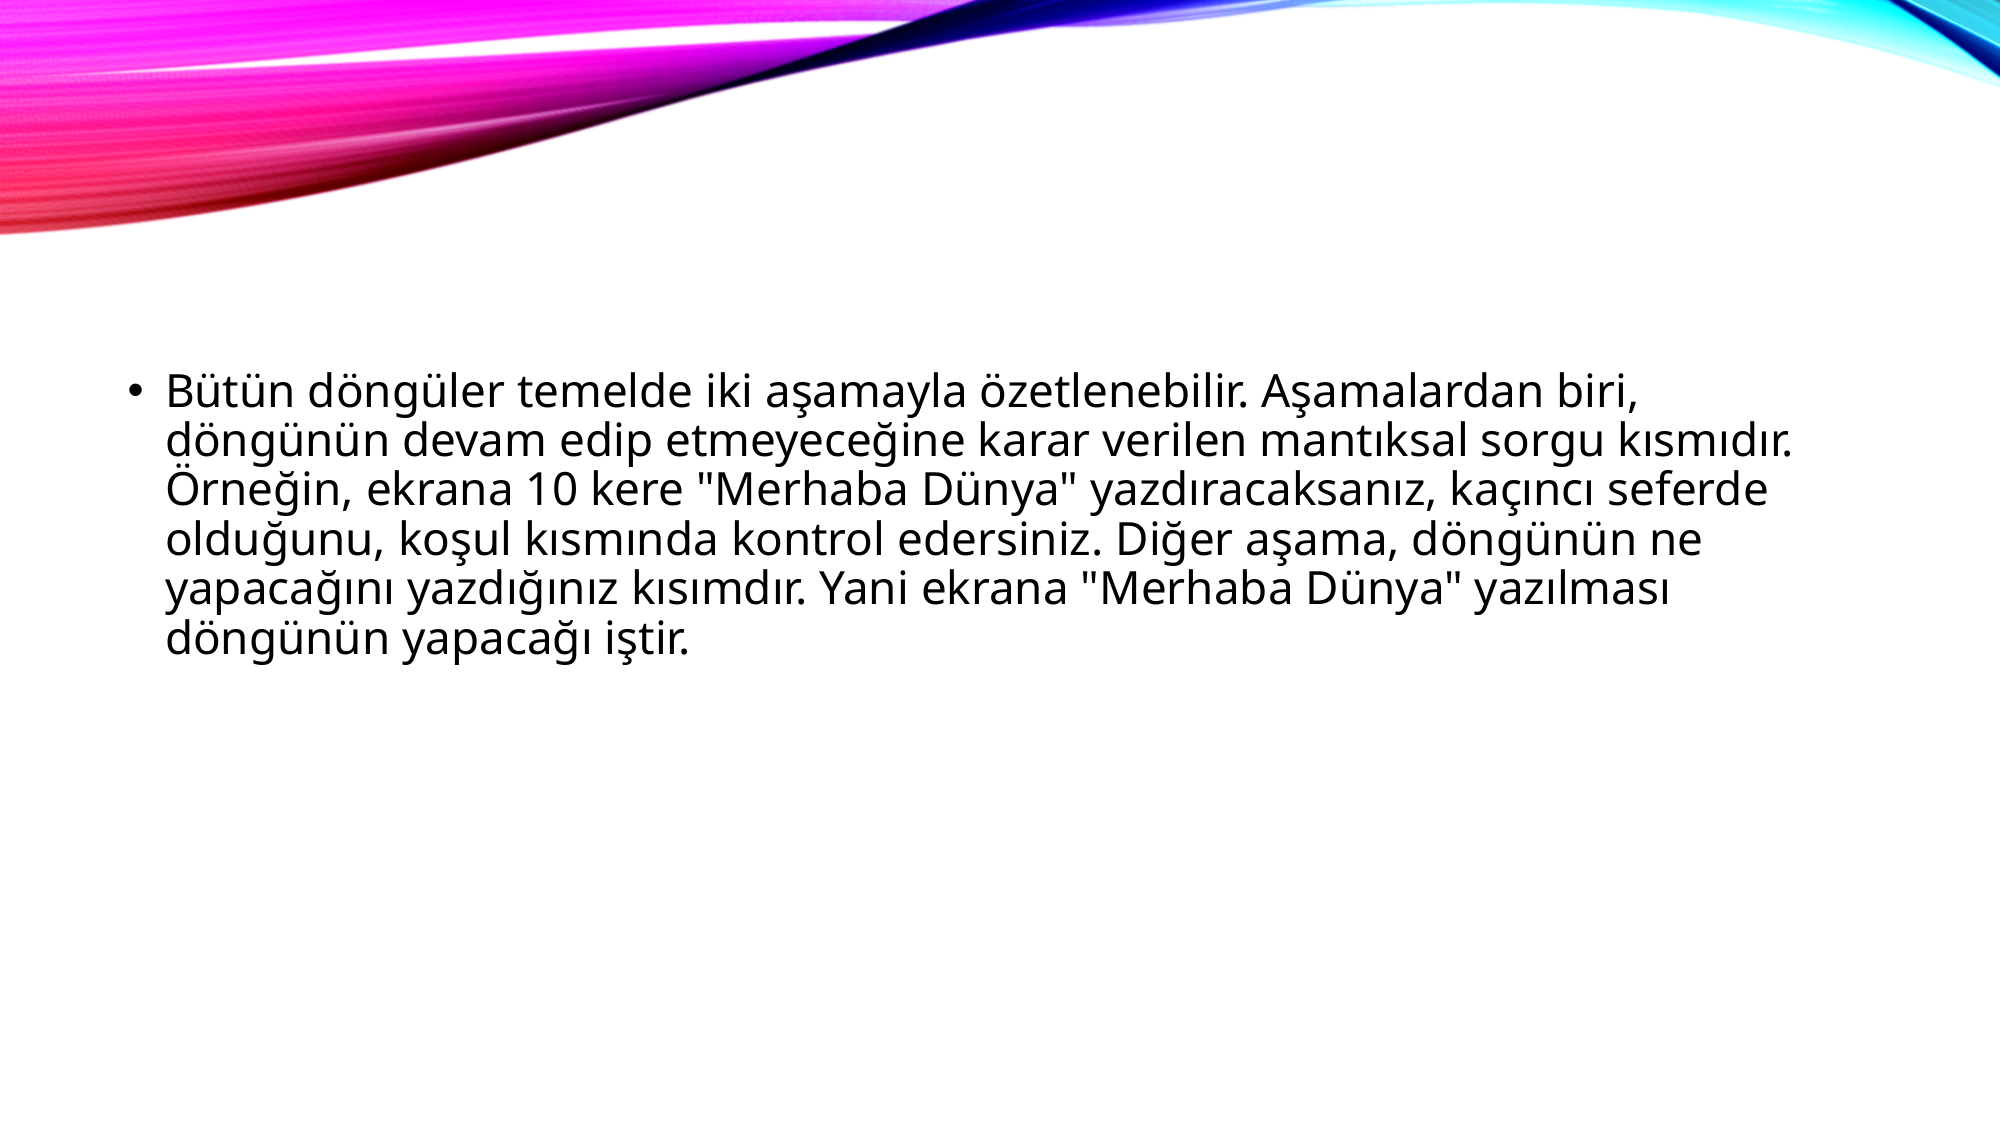

#
Bütün döngüler temelde iki aşamayla özetlenebilir. Aşamalardan biri, döngünün devam edip etmeyeceğine karar verilen mantıksal sorgu kısmıdır. Örneğin, ekrana 10 kere "Merhaba Dünya" yazdıracaksanız, kaçıncı seferde olduğunu, koşul kısmında kontrol edersiniz. Diğer aşama, döngünün ne yapacağını yazdığınız kısımdır. Yani ekrana "Merhaba Dünya" yazılması döngünün yapacağı iştir.